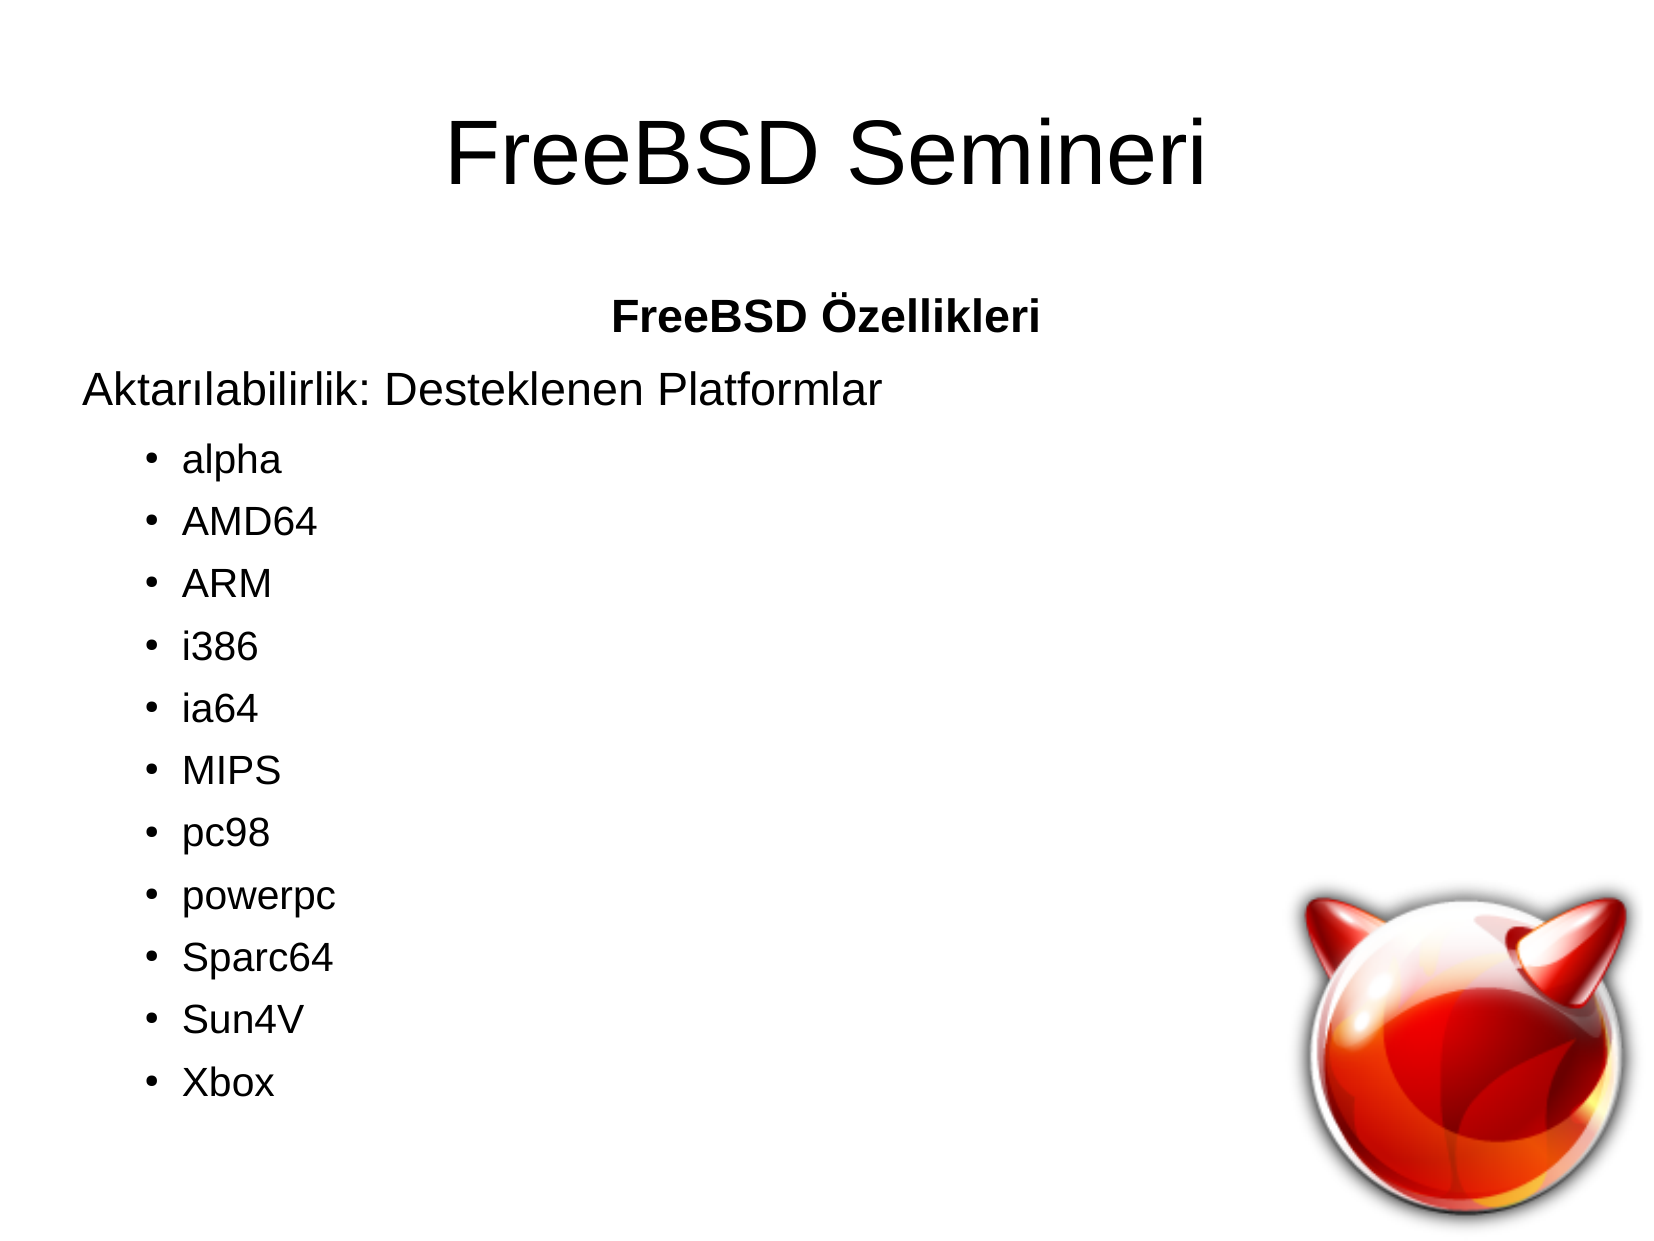

# FreeBSD Semineri
FreeBSD Özellikleri
Aktarılabilirlik: Desteklenen Platformlar
alpha
AMD64
ARM
i386
ia64
MIPS
pc98
powerpc
Sparc64
Sun4V
Xbox